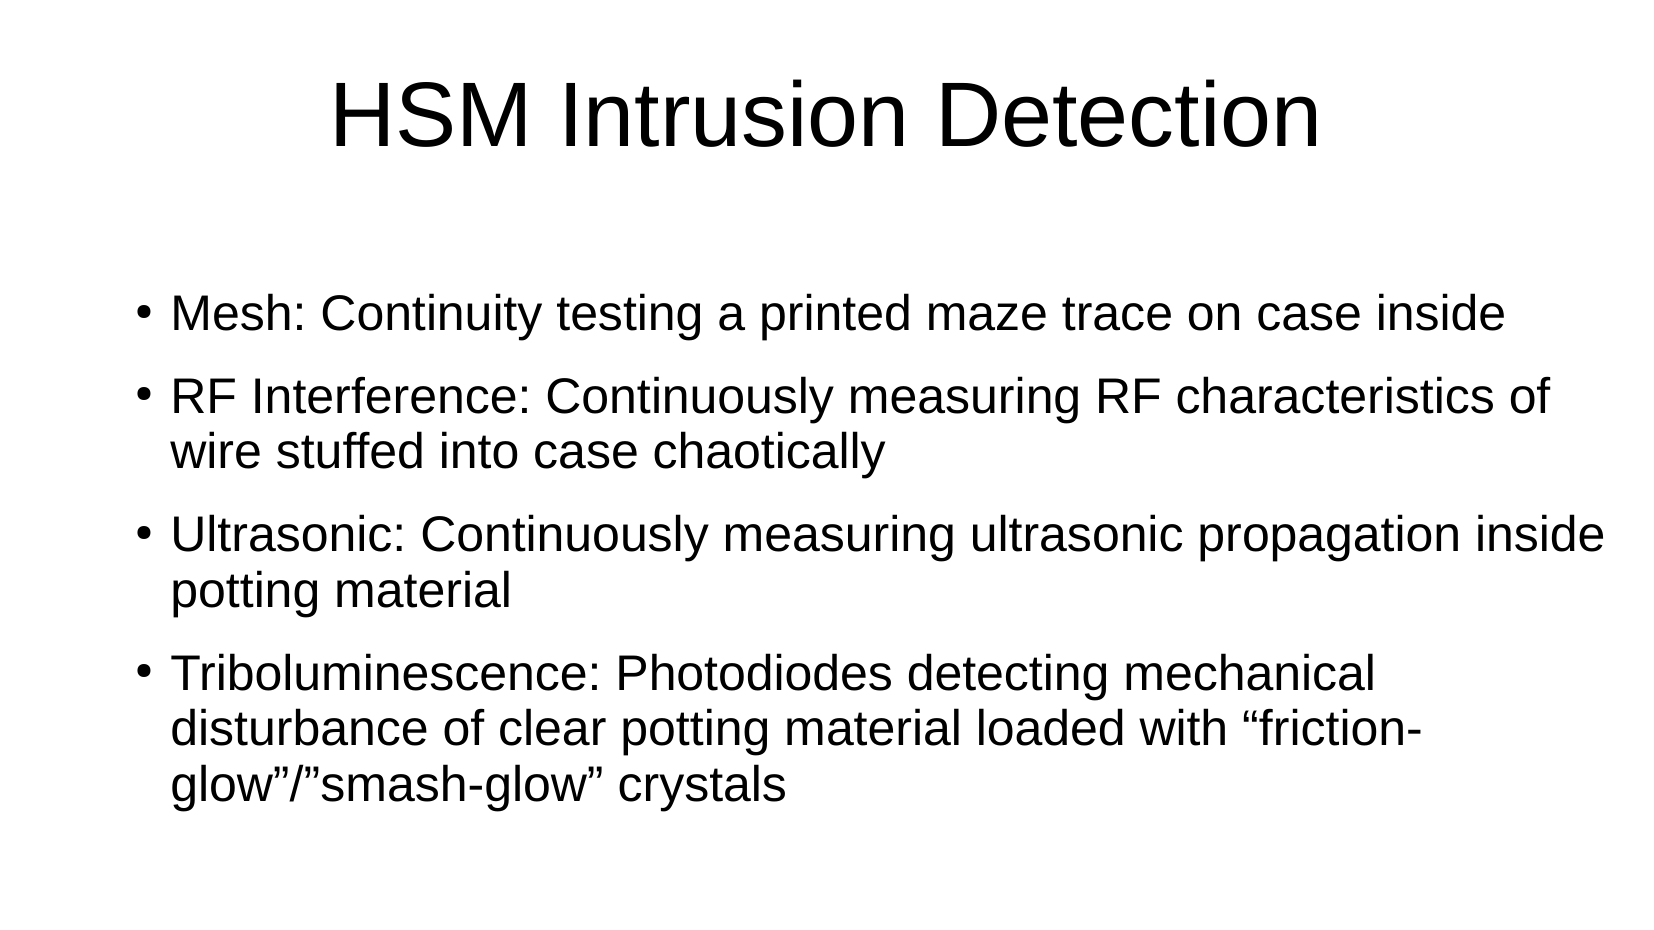

# HSM Intrusion Detection
Mesh: Continuity testing a printed maze trace on case inside
RF Interference: Continuously measuring RF characteristics of wire stuffed into case chaotically
Ultrasonic: Continuously measuring ultrasonic propagation inside potting material
Triboluminescence: Photodiodes detecting mechanical disturbance of clear potting material loaded with “friction-glow”/”smash-glow” crystals